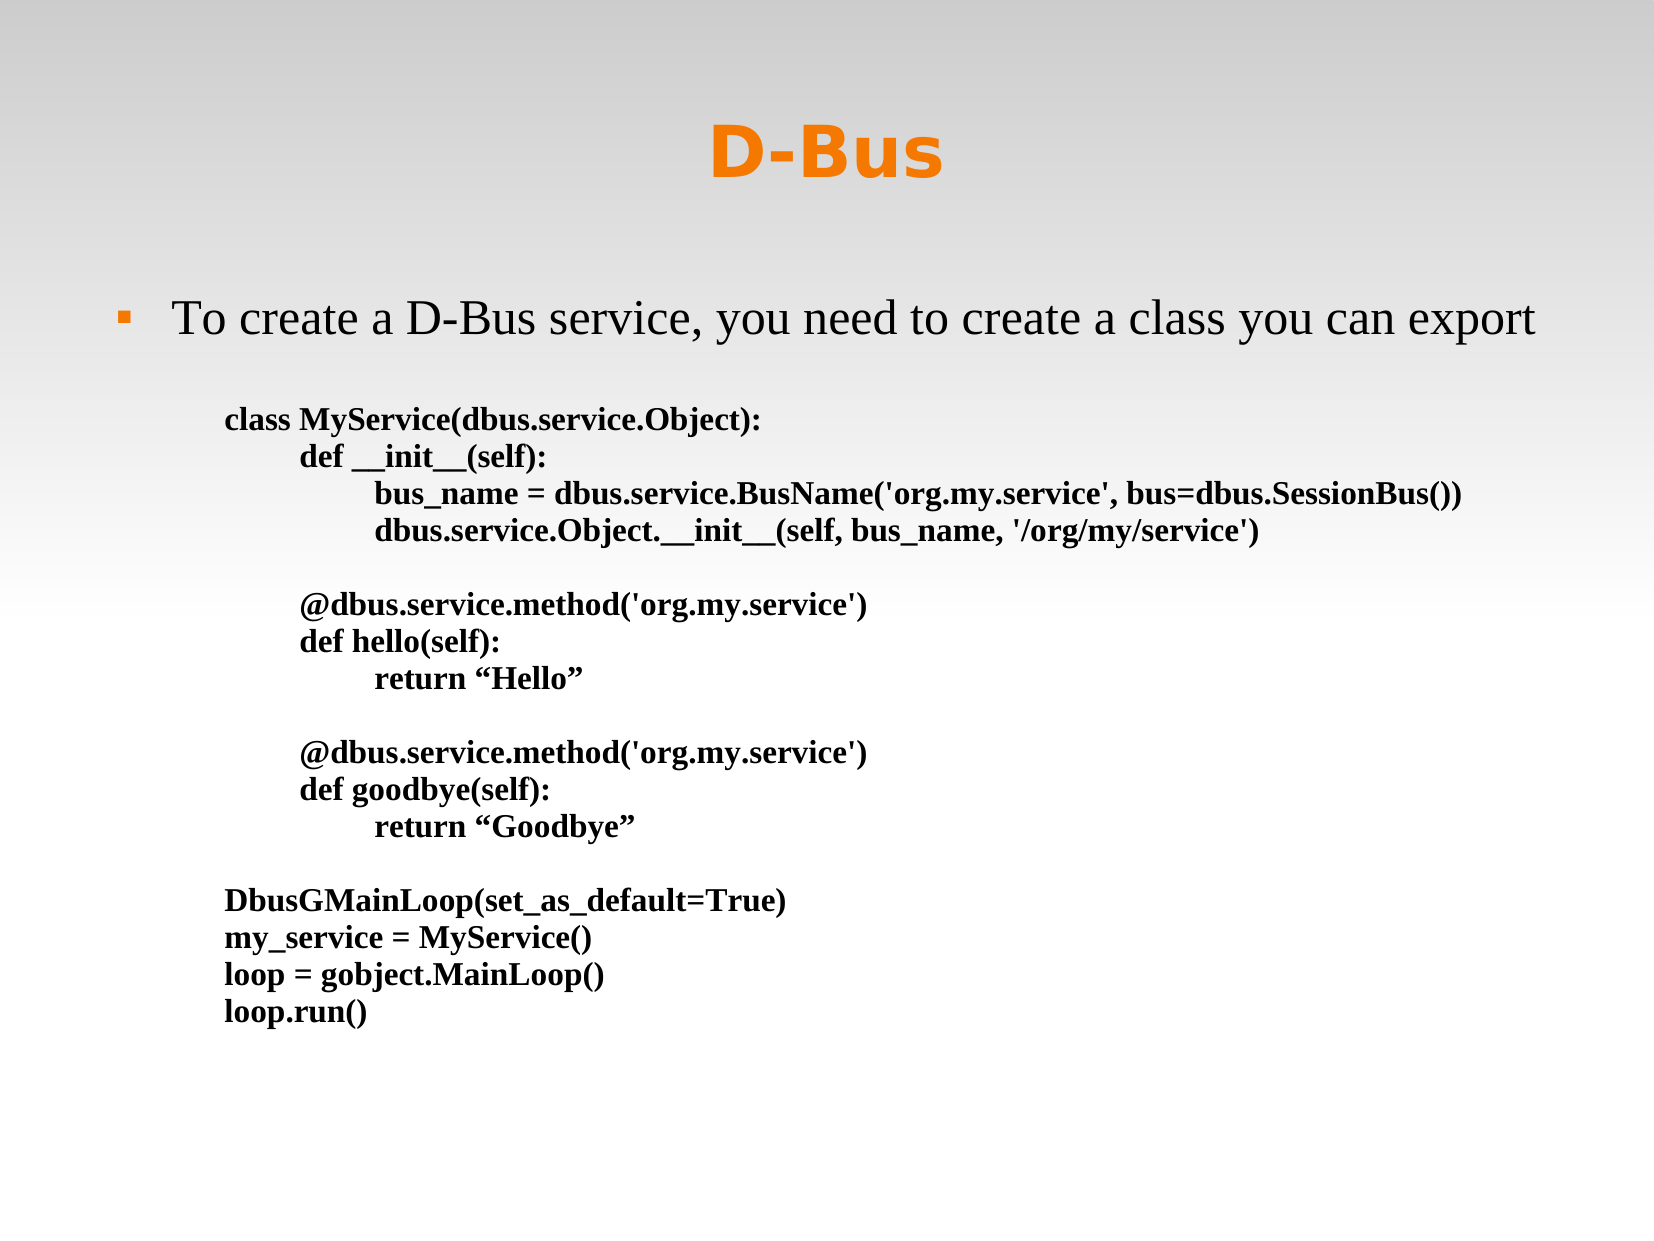

# D-Bus
To create a D-Bus service, you need to create a class you can export
class MyService(dbus.service.Object):
	def __init__(self):
		bus_name = dbus.service.BusName('org.my.service', bus=dbus.SessionBus())
		dbus.service.Object.__init__(self, bus_name, '/org/my/service')
	@dbus.service.method('org.my.service')
	def hello(self):
		return “Hello”
	@dbus.service.method('org.my.service')
	def goodbye(self):
		return “Goodbye”
DbusGMainLoop(set_as_default=True)
my_service = MyService()
loop = gobject.MainLoop()
loop.run()